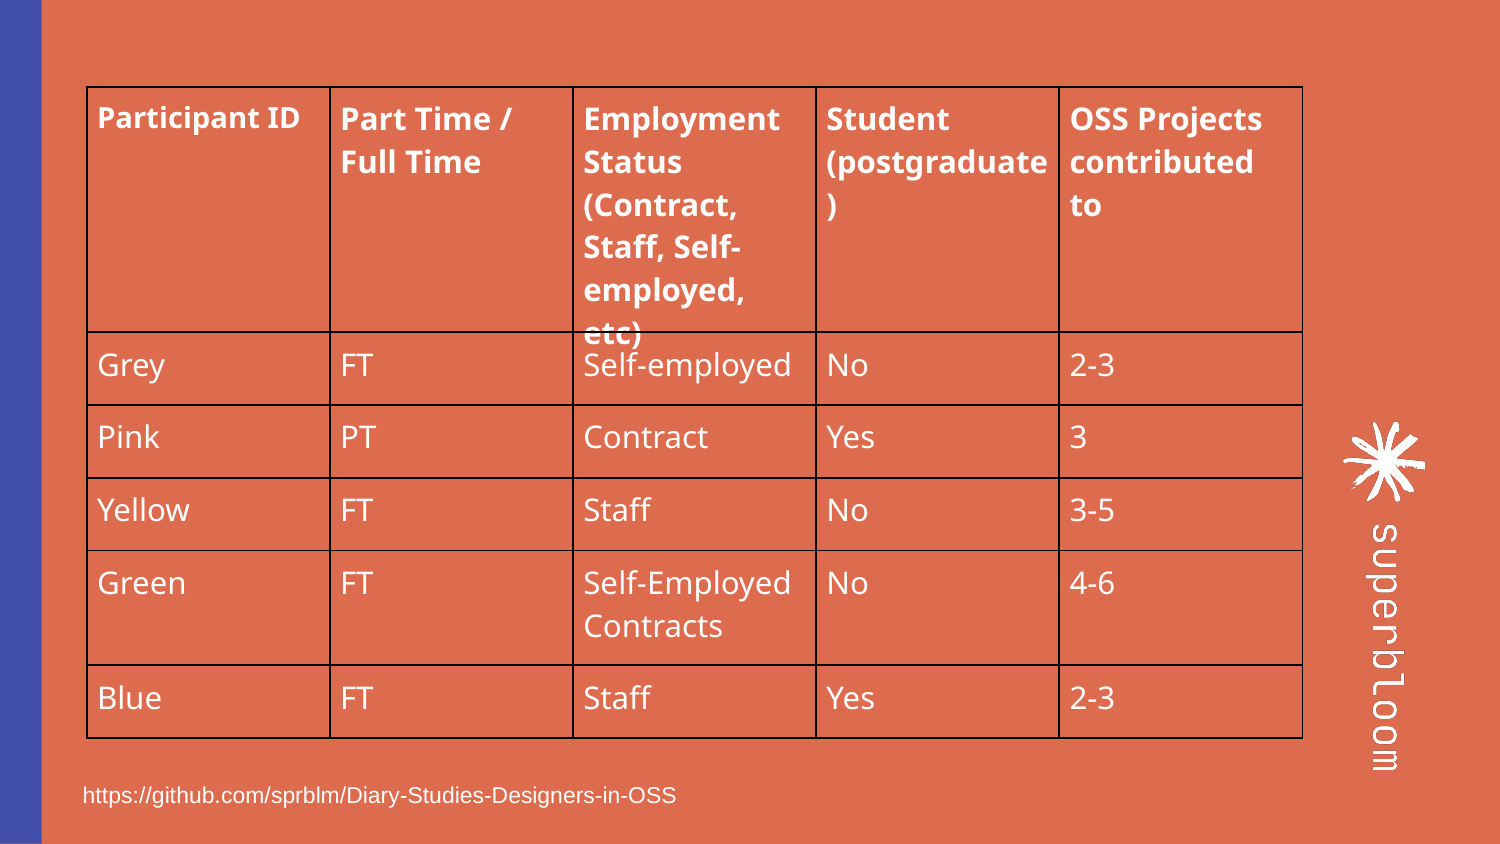

| Participant ID | Part Time / Full Time | Employment Status (Contract, Staff, Self-employed, etc) | Student (postgraduate) | OSS Projects contributed to |
| --- | --- | --- | --- | --- |
| Grey | FT | Self-employed | No | 2-3 |
| Pink | PT | Contract | Yes | 3 |
| Yellow | FT | Staff | No | 3-5 |
| Green | FT | Self-Employed Contracts | No | 4-6 |
| Blue | FT | Staff | Yes | 2-3 |
https://github.com/sprblm/Diary-Studies-Designers-in-OSS